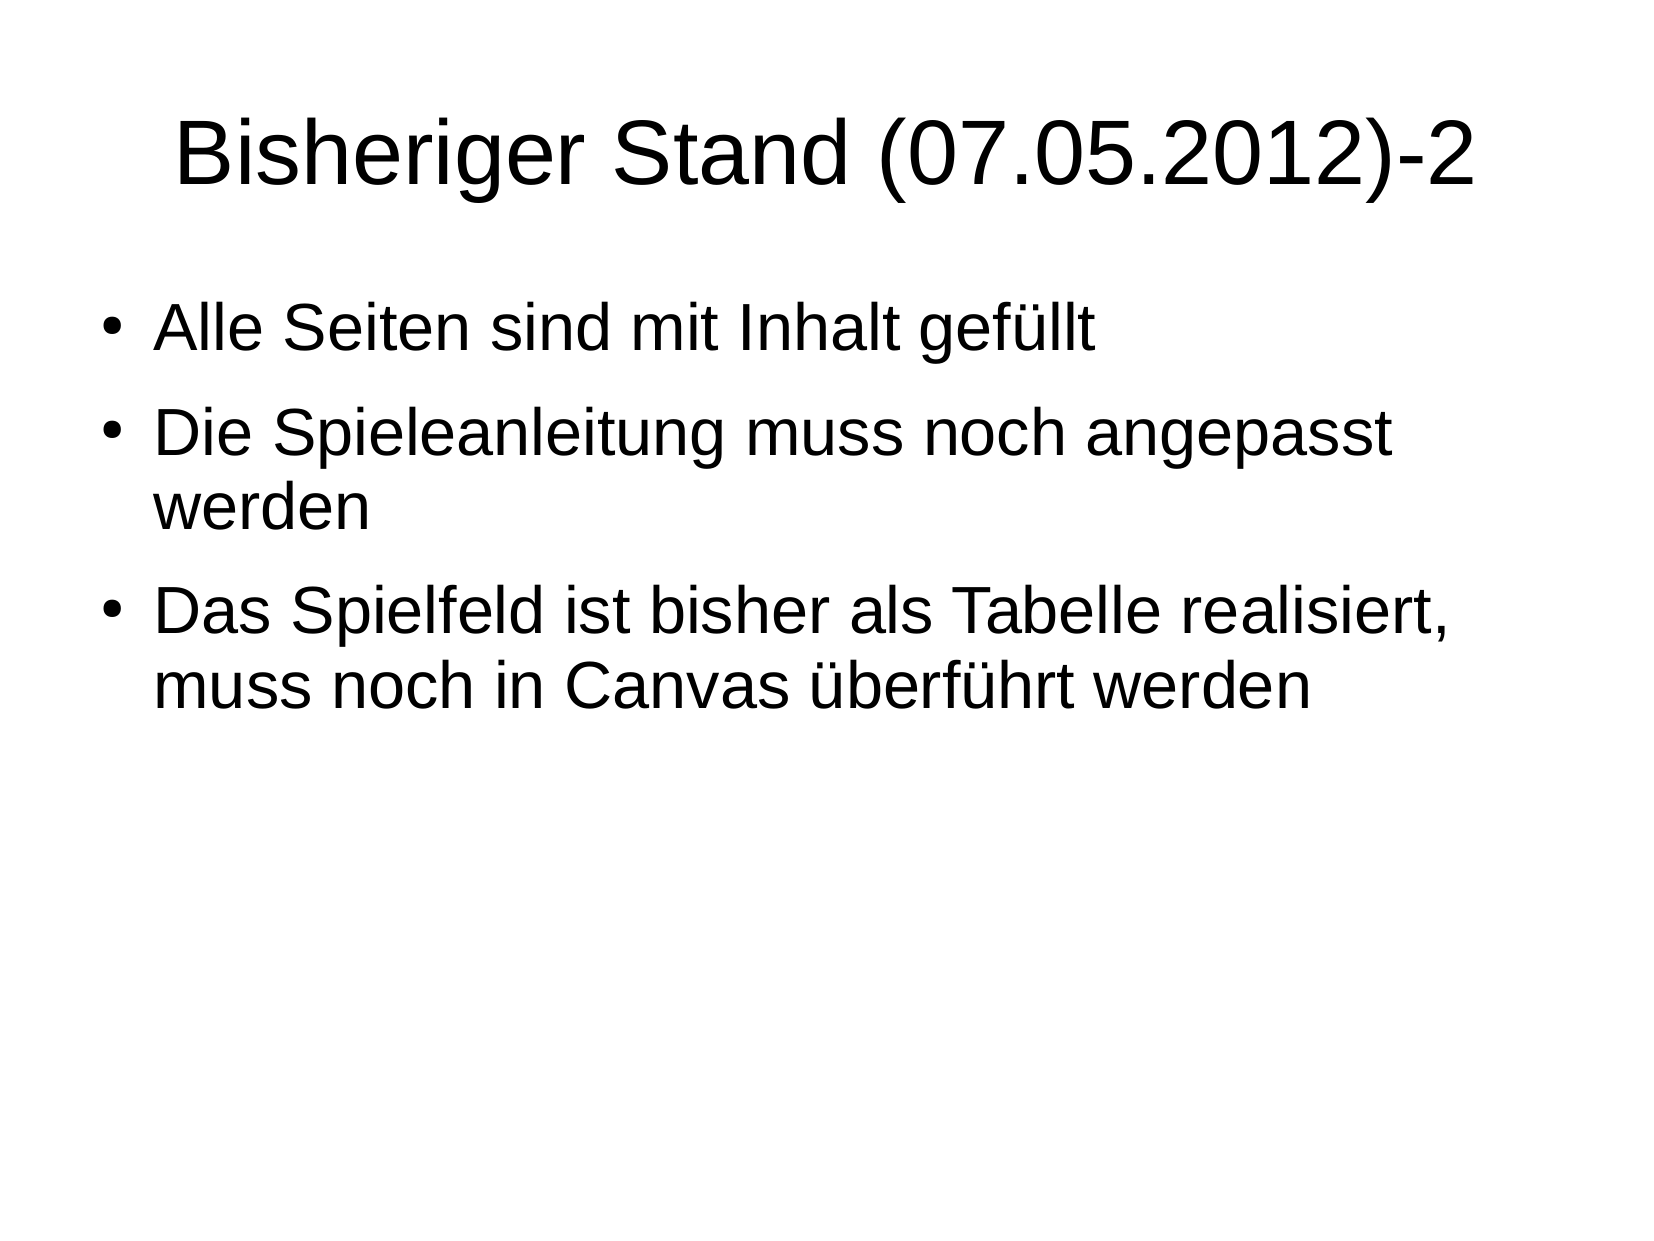

# Bisheriger Stand (07.05.2012)-2
Alle Seiten sind mit Inhalt gefüllt
Die Spieleanleitung muss noch angepasst werden
Das Spielfeld ist bisher als Tabelle realisiert, muss noch in Canvas überführt werden